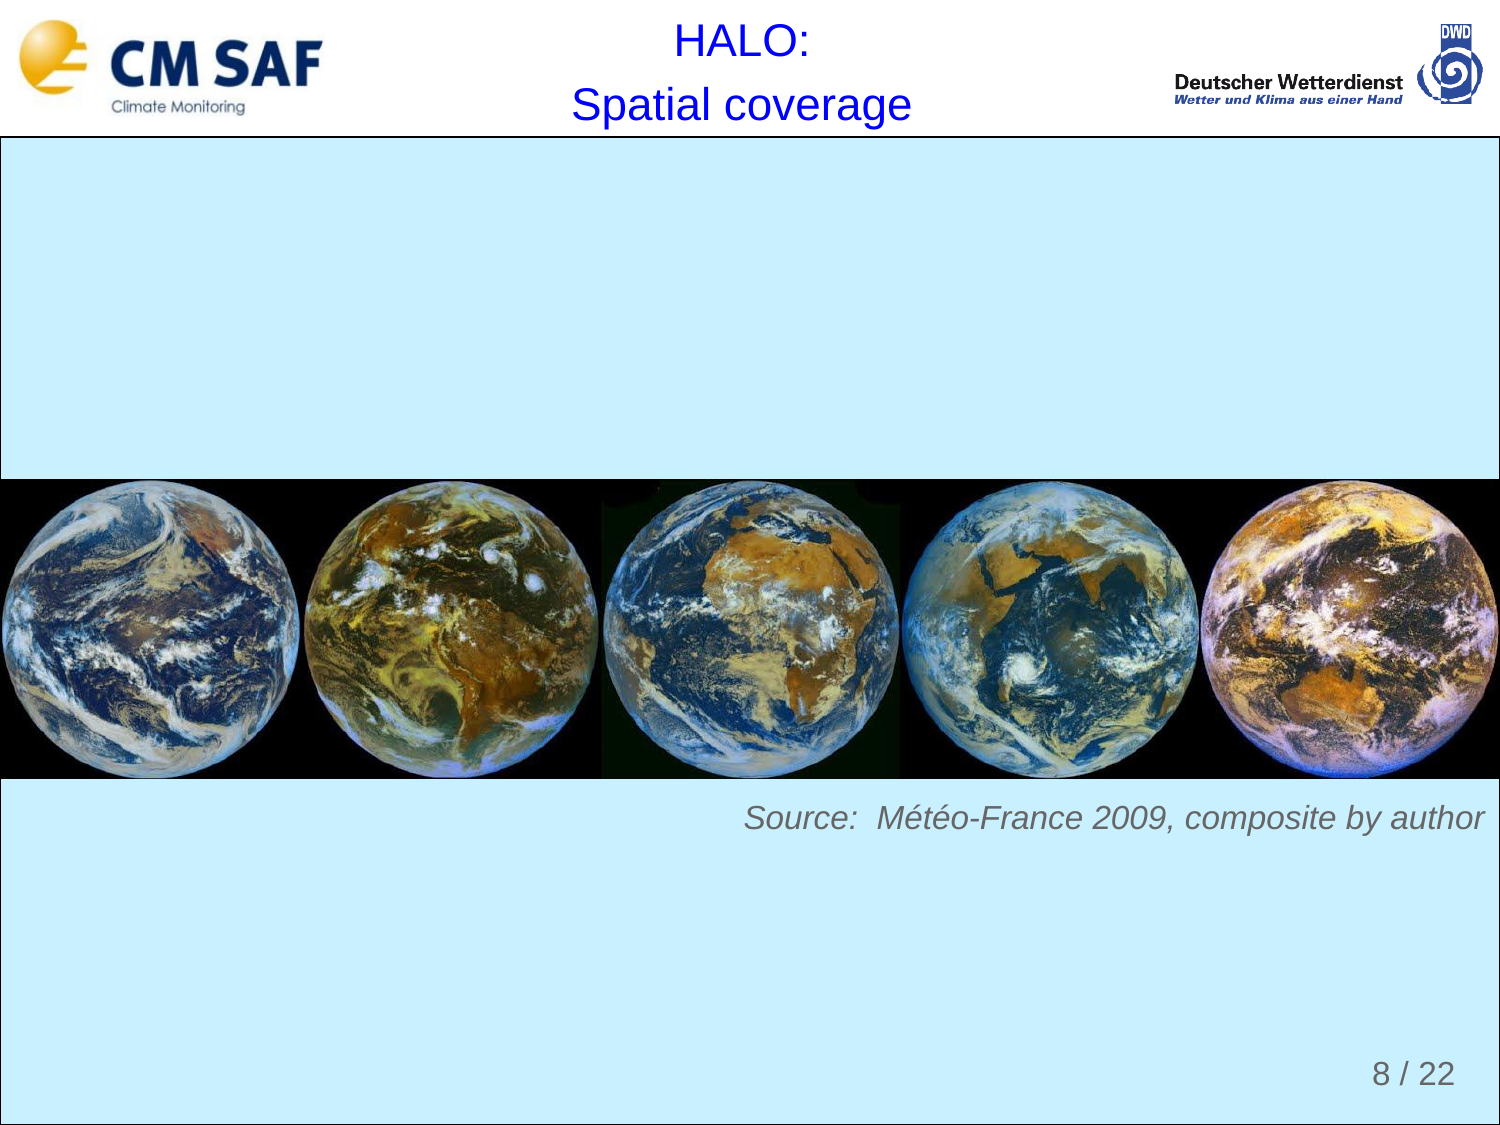

HALO:
Spatial coverage
Source: Météo-France 2009, composite by author